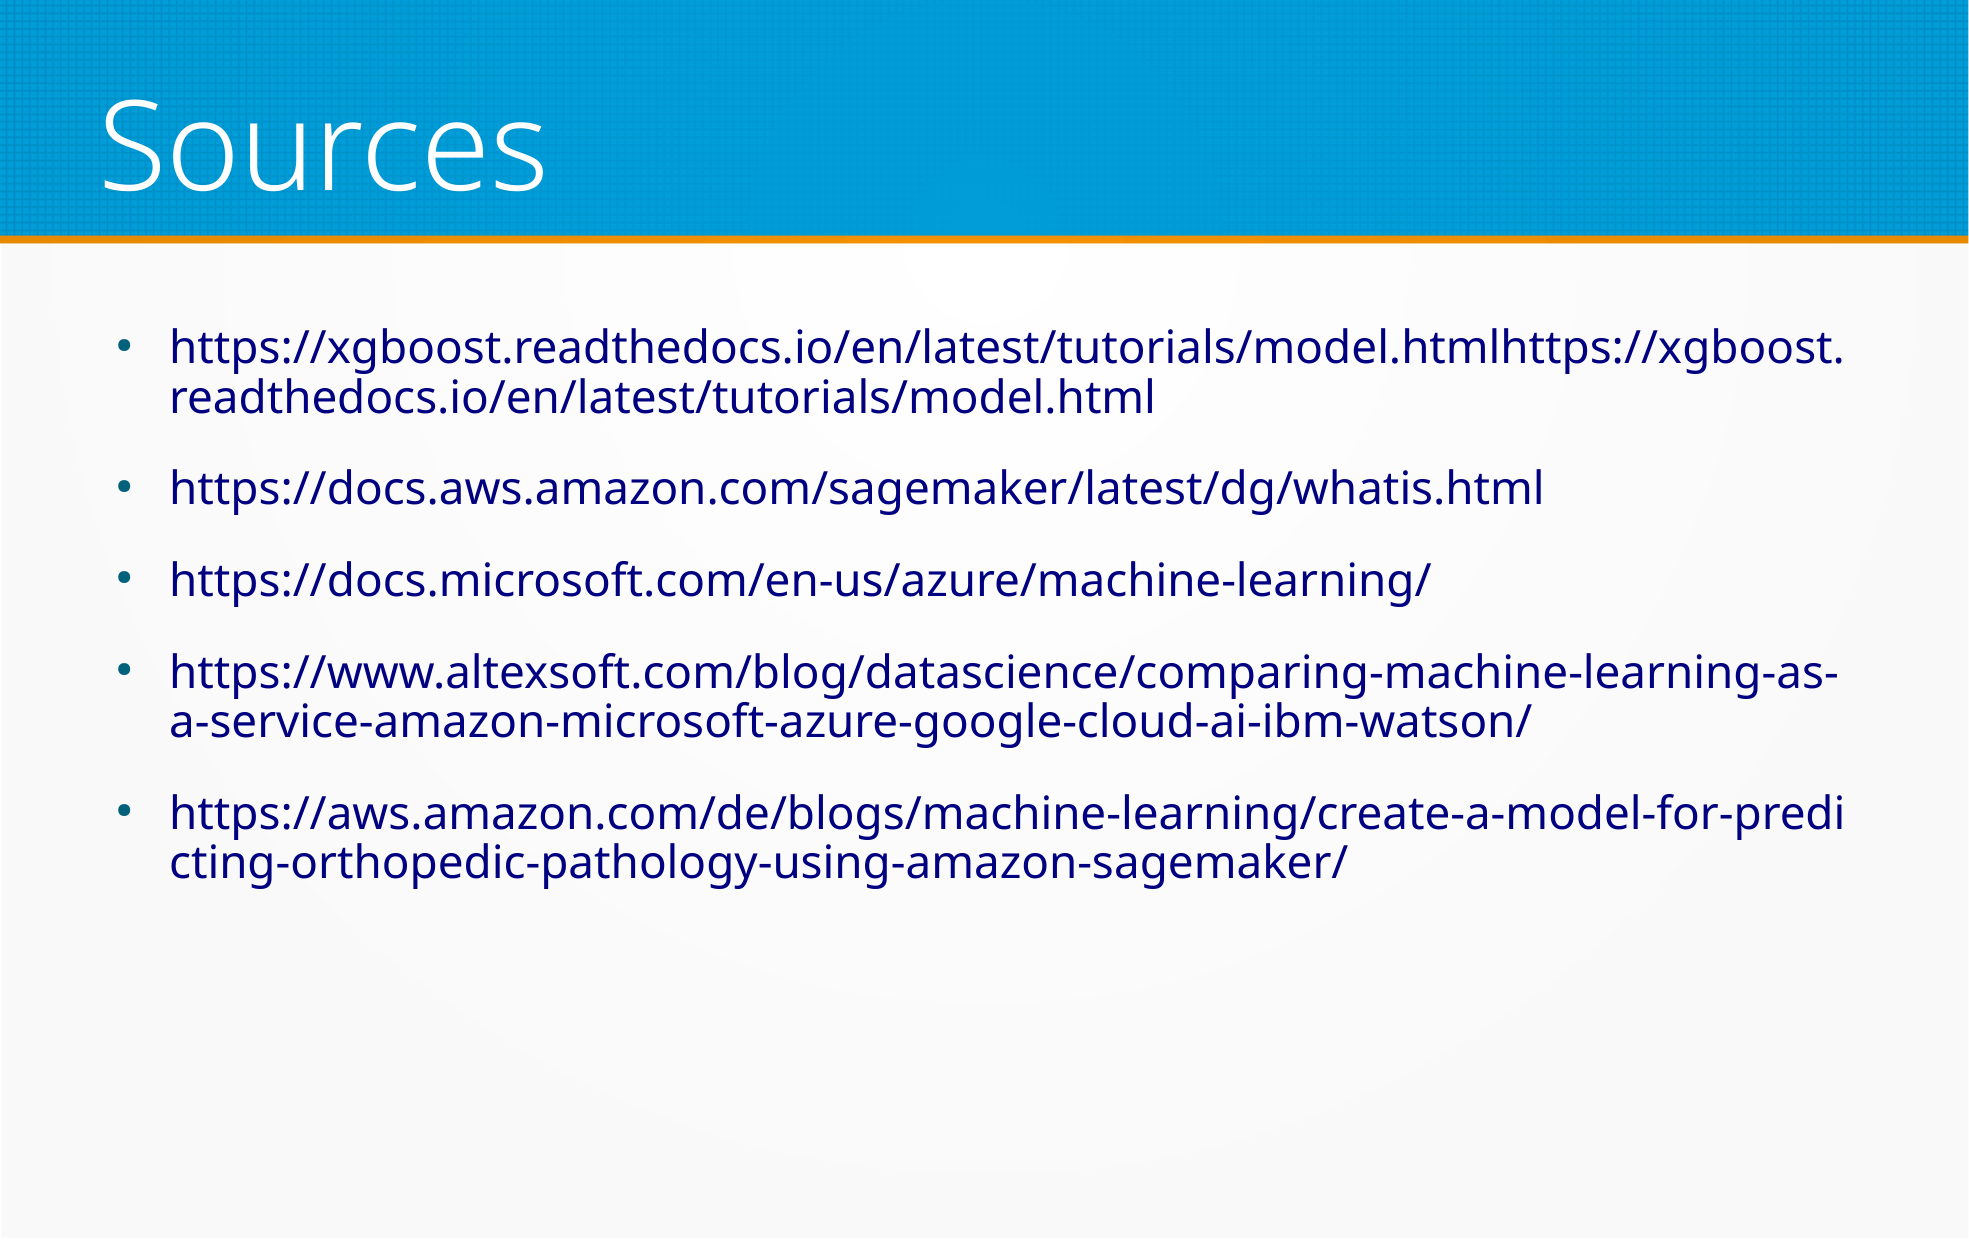

# Sources
https://xgboost.readthedocs.io/en/latest/tutorials/model.htmlhttps://xgboost.readthedocs.io/en/latest/tutorials/model.html
https://docs.aws.amazon.com/sagemaker/latest/dg/whatis.html
https://docs.microsoft.com/en-us/azure/machine-learning/
https://www.altexsoft.com/blog/datascience/comparing-machine-learning-as-a-service-amazon-microsoft-azure-google-cloud-ai-ibm-watson/
https://aws.amazon.com/de/blogs/machine-learning/create-a-model-for-predicting-orthopedic-pathology-using-amazon-sagemaker/